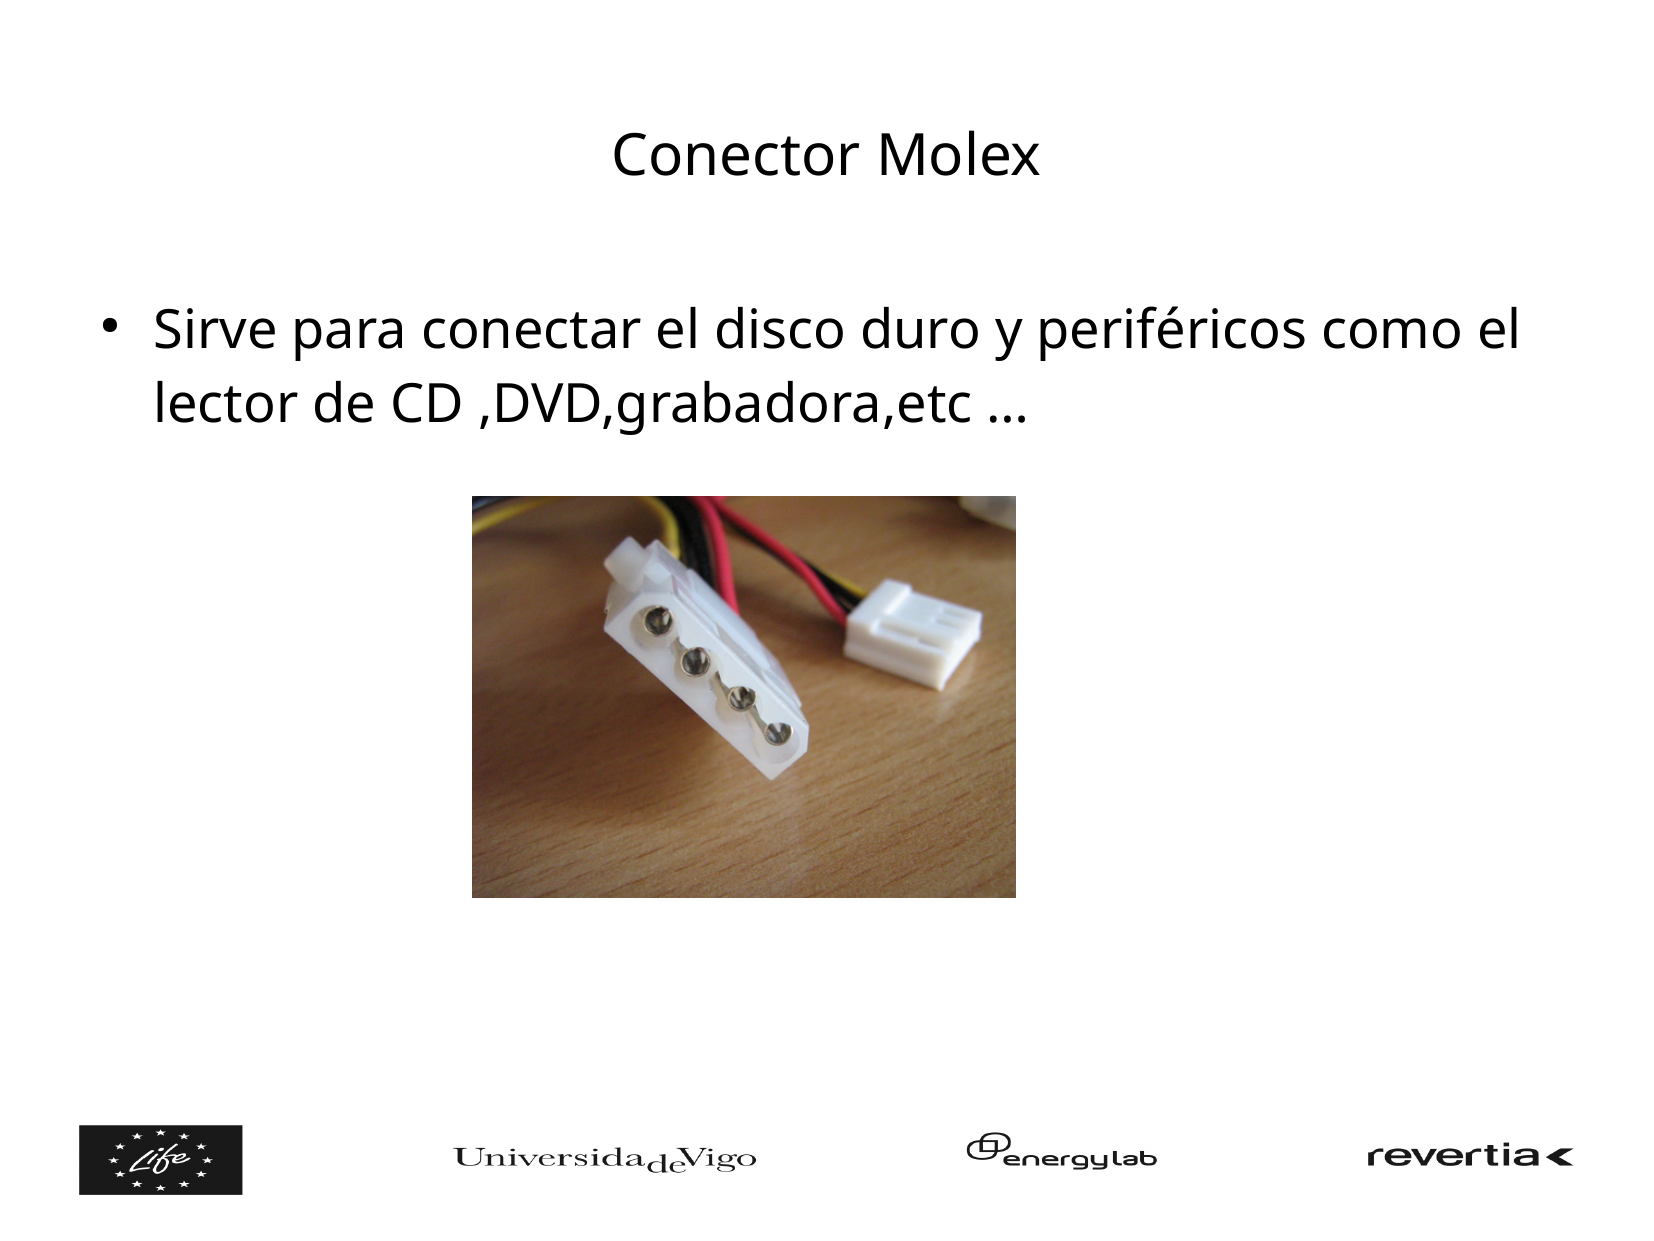

# Conector Molex
Sirve para conectar el disco duro y periféricos como el lector de CD ,DVD,grabadora,etc …